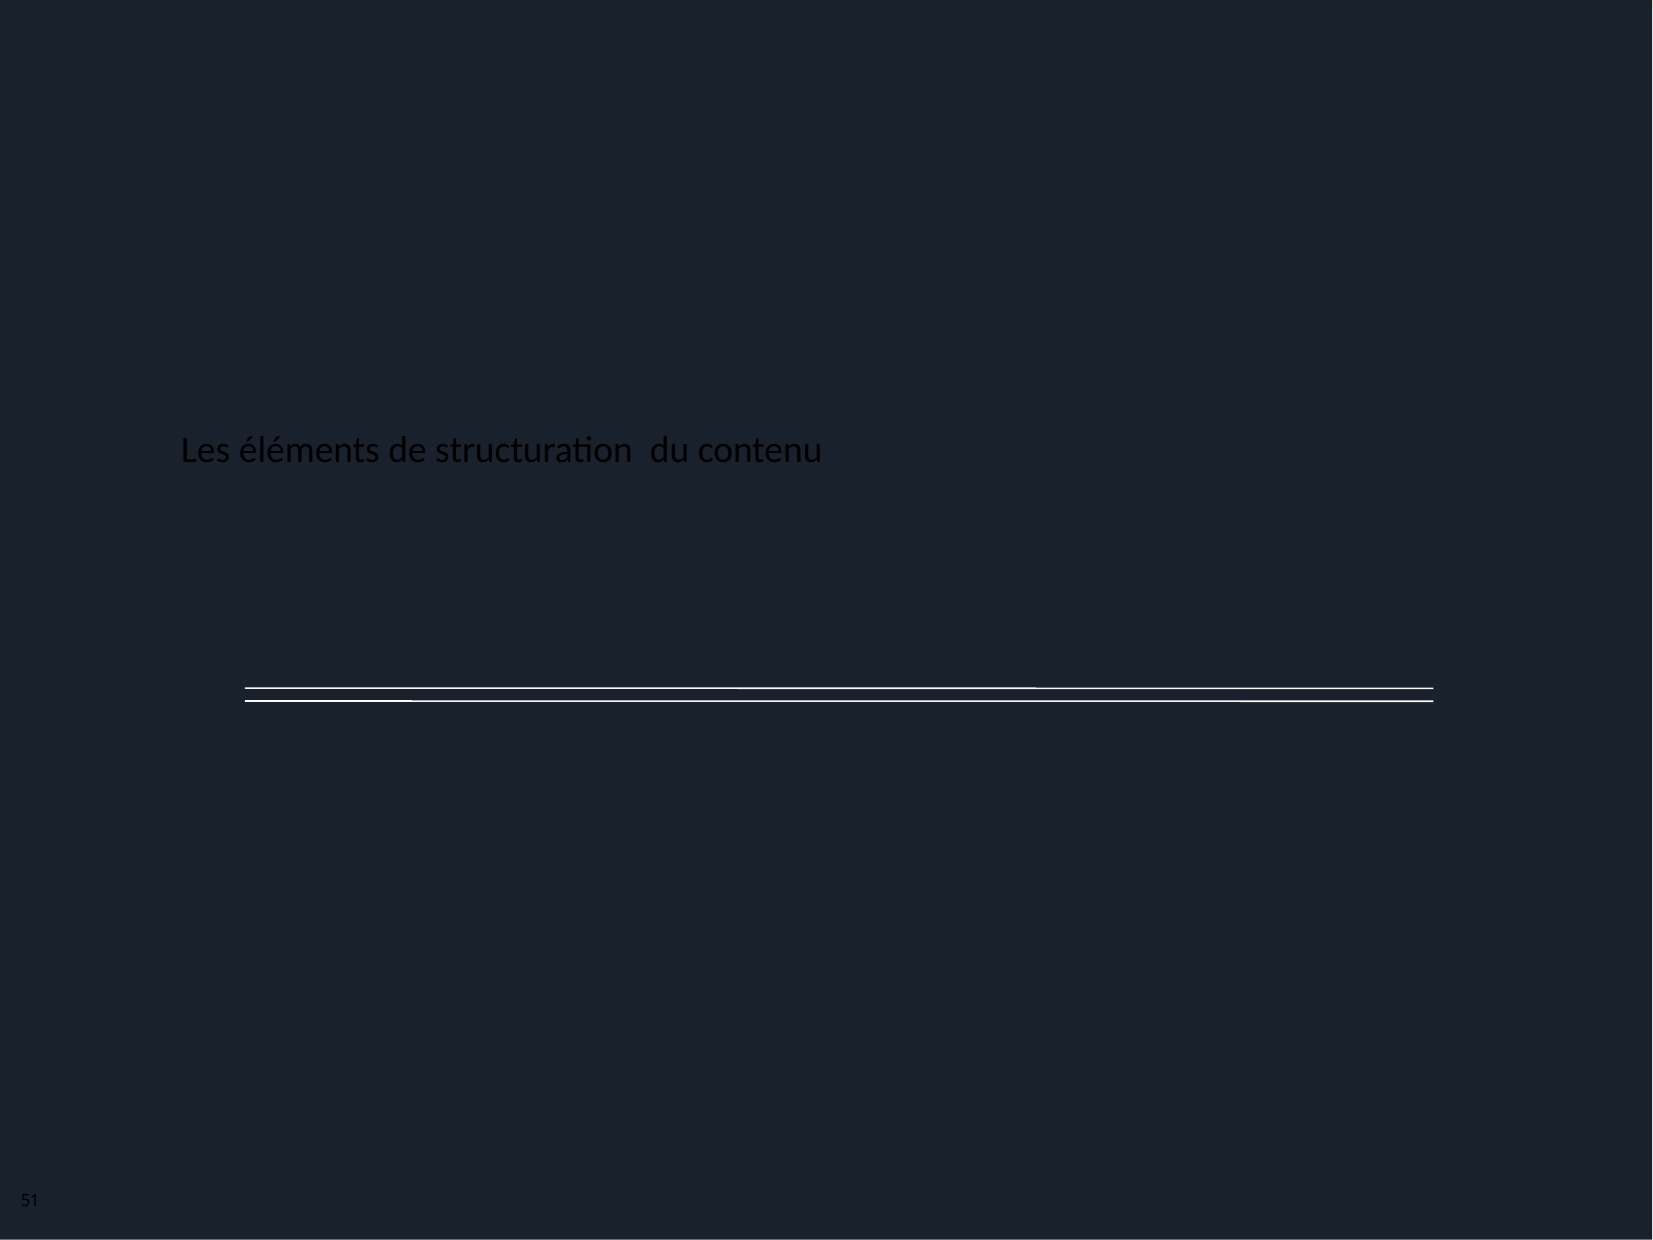

# Les éléments de structuration du contenu